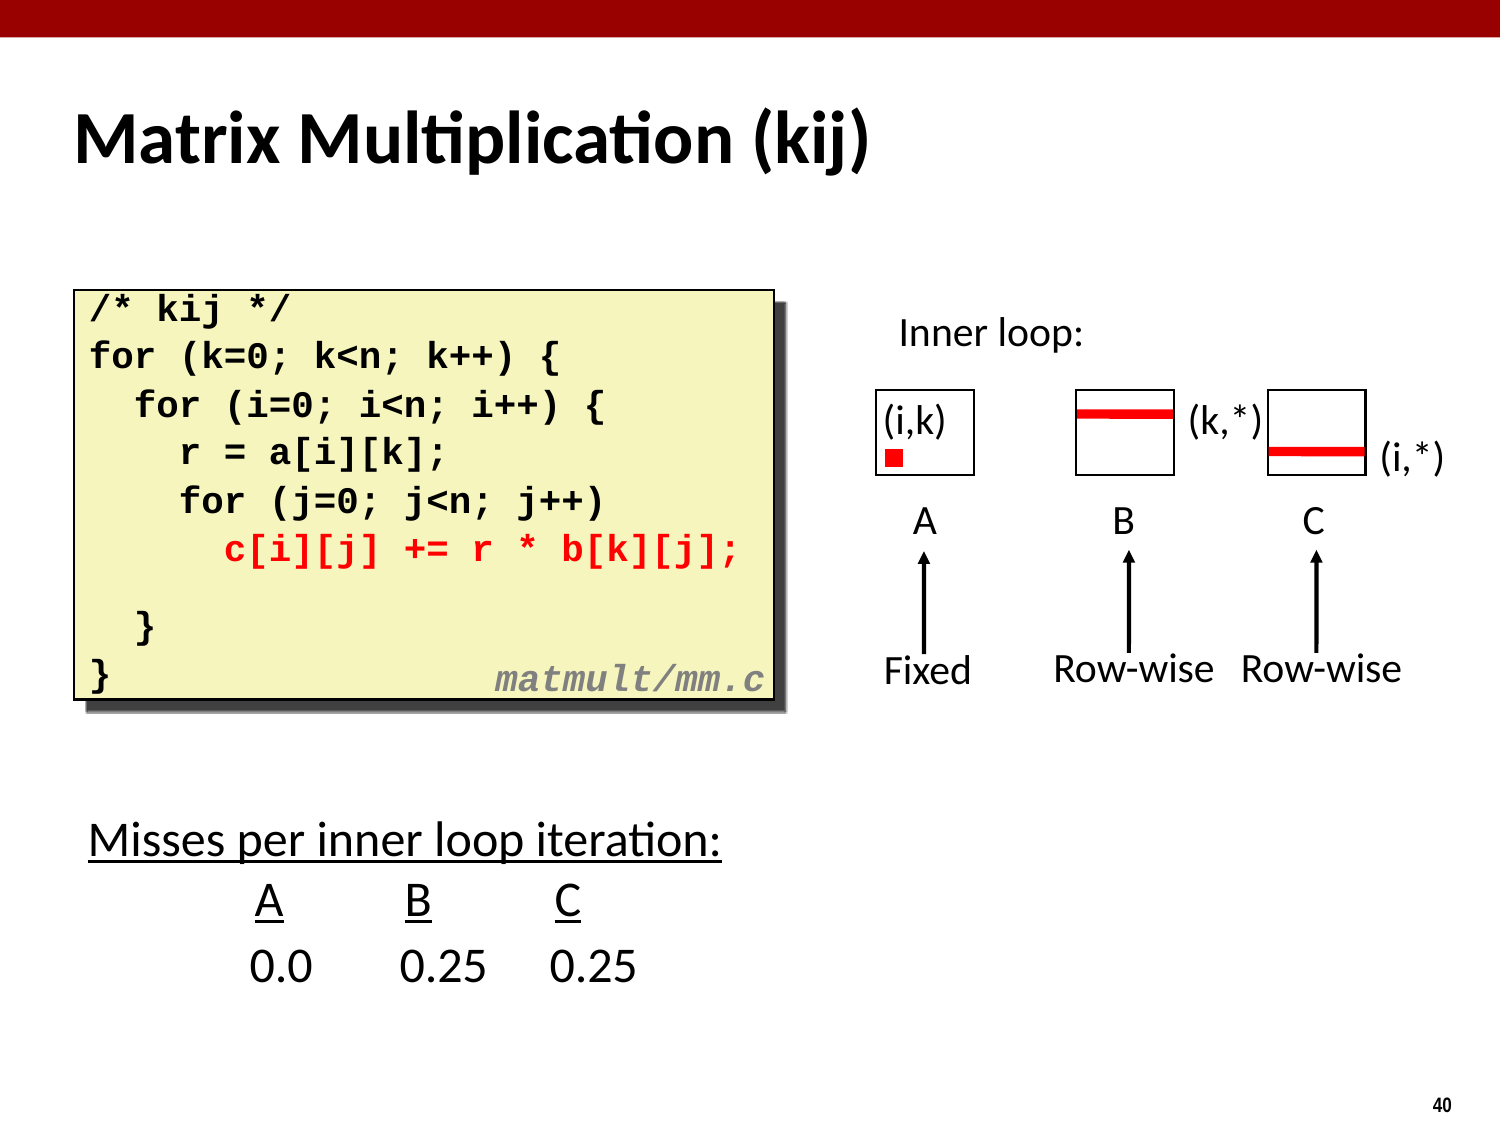

# Matrix Multiplication (kij)
/* kij */
for (k=0; k<n; k++) {
 for (i=0; i<n; i++) {
 r = a[i][k];
 for (j=0; j<n; j++)
 c[i][j] += r * b[k][j];
 }
}
Inner loop:
(i,k)
(k,*)
(i,*)
A
B
C
Row-wise
Row-wise
Fixed
matmult/mm.c
Misses per inner loop iteration:
		A		B		C
		0.0		0.25	0.25